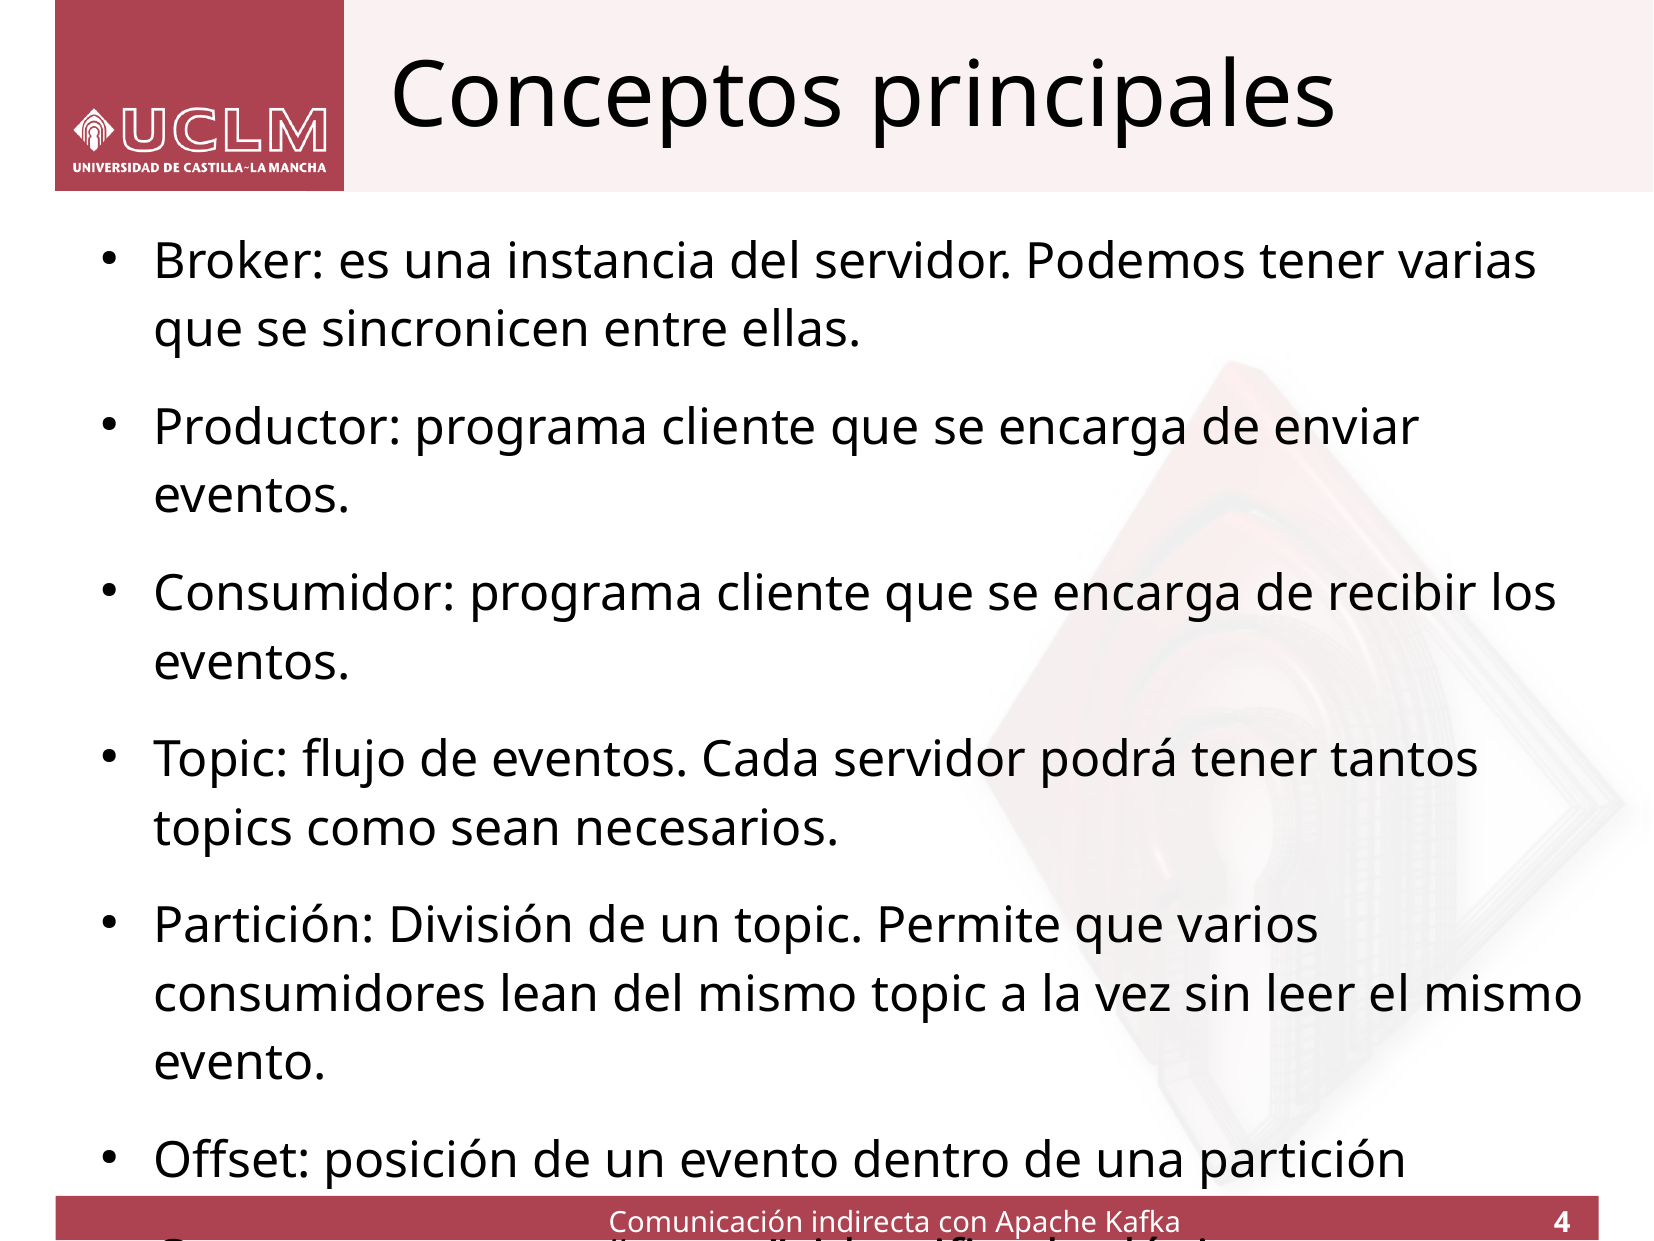

# Conceptos principales
Broker: es una instancia del servidor. Podemos tener varias que se sincronicen entre ellas.
Productor: programa cliente que se encarga de enviar eventos.
Consumidor: programa cliente que se encarga de recibir los eventos.
Topic: flujo de eventos. Cada servidor podrá tener tantos topics como sean necesarios.
Partición: División de un topic. Permite que varios consumidores lean del mismo topic a la vez sin leer el mismo evento.
Offset: posición de un evento dentro de una partición
Consumer group o “grupo”: identificador lógico para agrupar consumidores. Permite que un grupo recuerde los eventos que ya ha consumido.
https://softwaremill.com/kafka-visualisation/
Sistemas Distribuidos - IceGrid
4